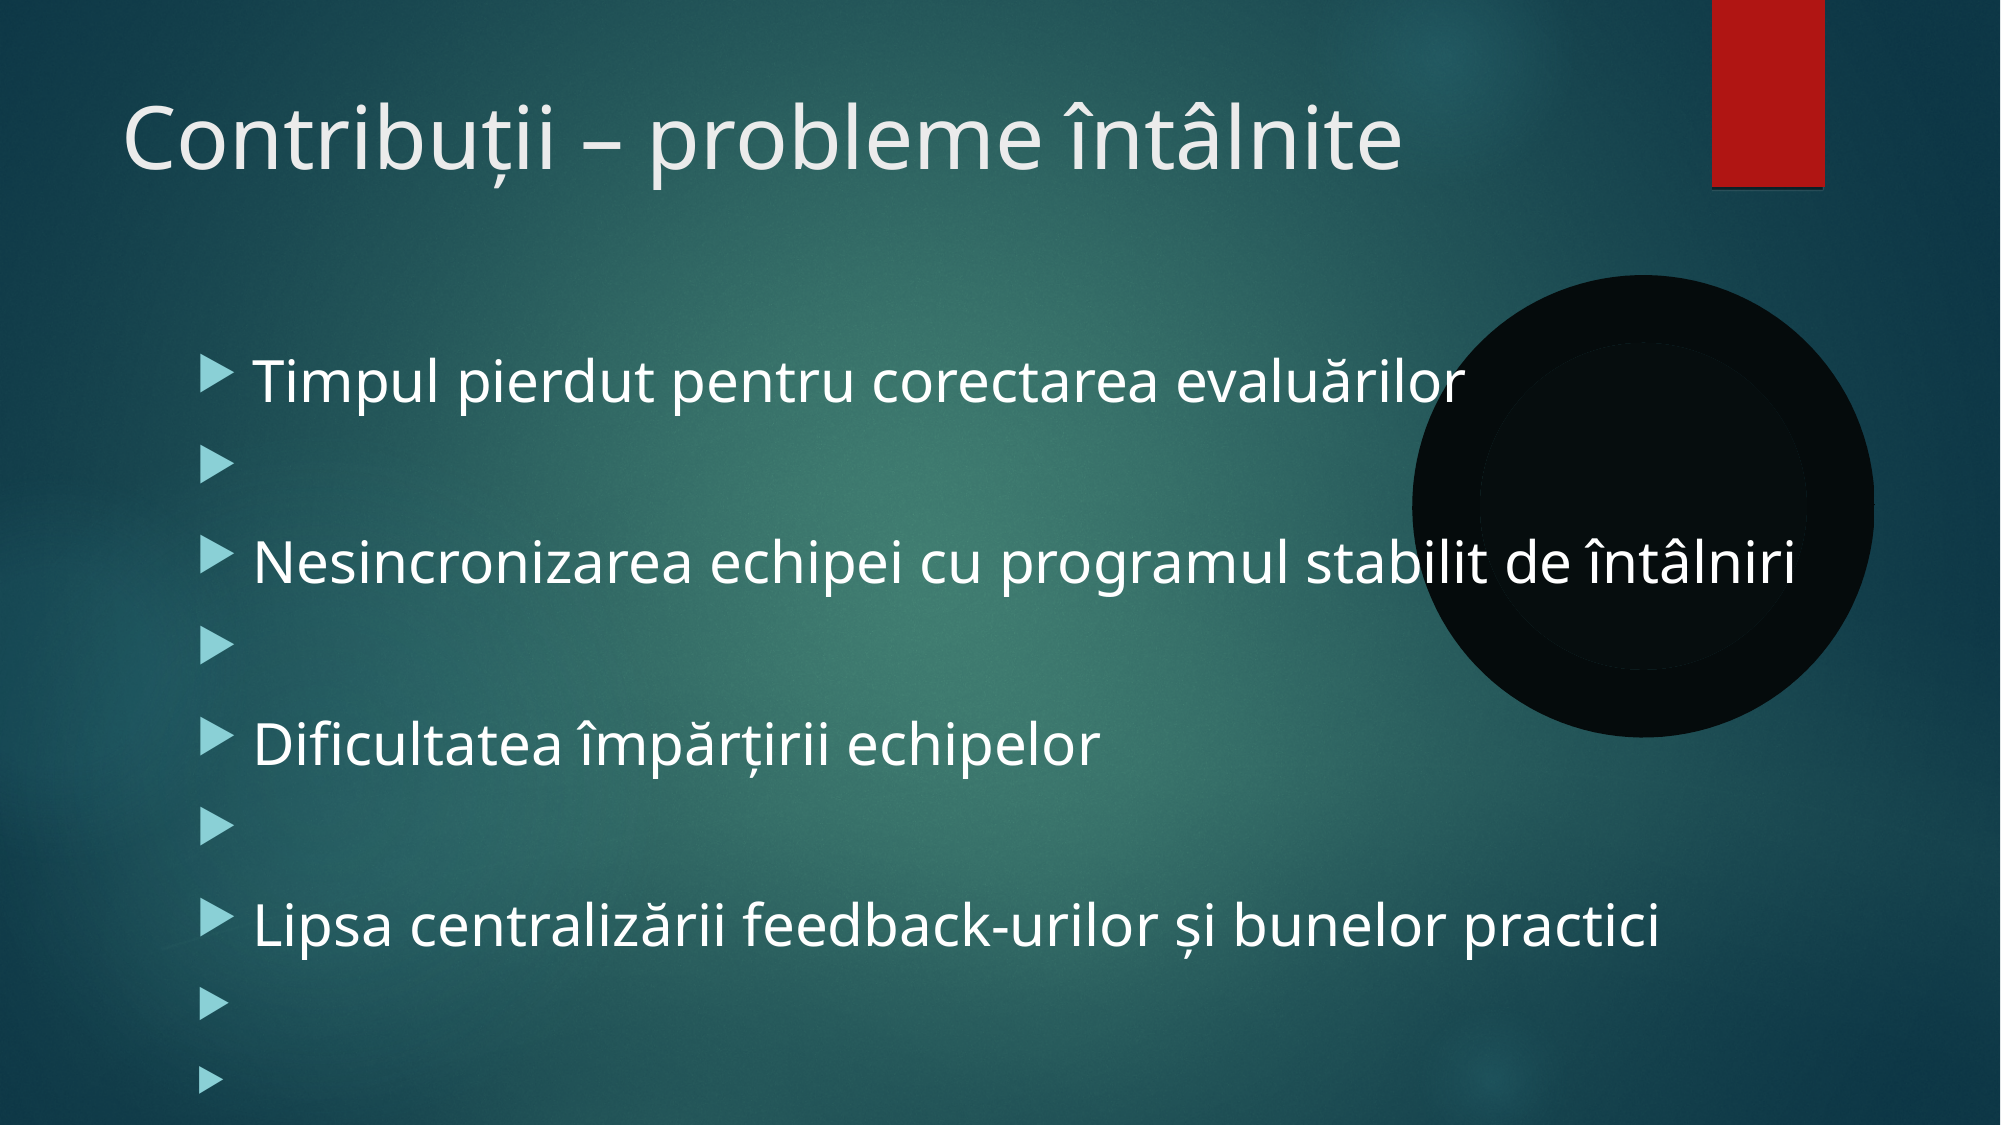

# Contribuții – probleme întâlnite
Timpul pierdut pentru corectarea evaluărilor
Nesincronizarea echipei cu programul stabilit de întâlniri
Dificultatea împărțirii echipelor
Lipsa centralizării feedback-urilor și bunelor practici